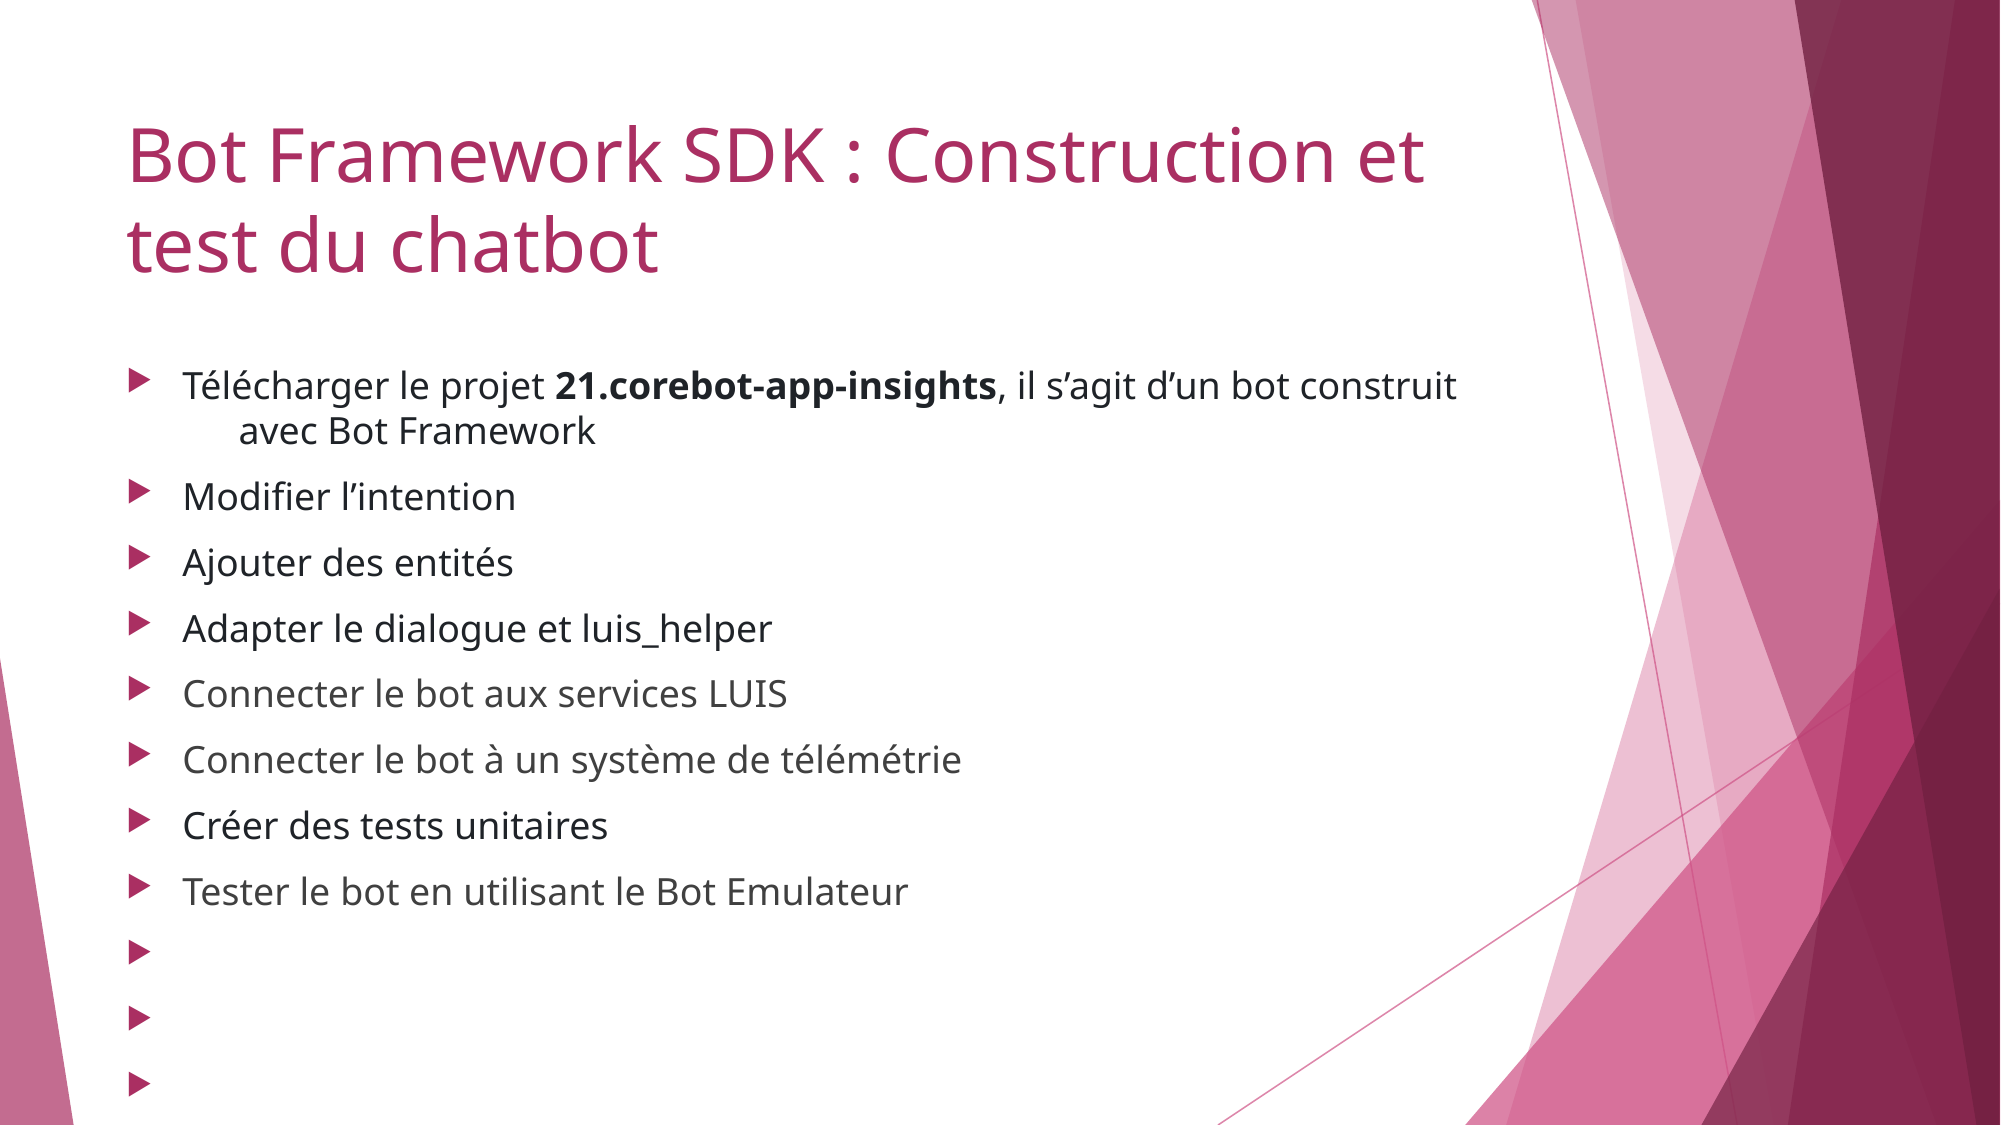

# Bot Framework SDK : Construction et test du chatbot
Télécharger le projet 21.corebot-app-insights, il s’agit d’un bot construit avec Bot Framework
Modifier l’intention
Ajouter des entités
Adapter le dialogue et luis_helper
Connecter le bot aux services LUIS
Connecter le bot à un système de télémétrie
Créer des tests unitaires
Tester le bot en utilisant le Bot Emulateur